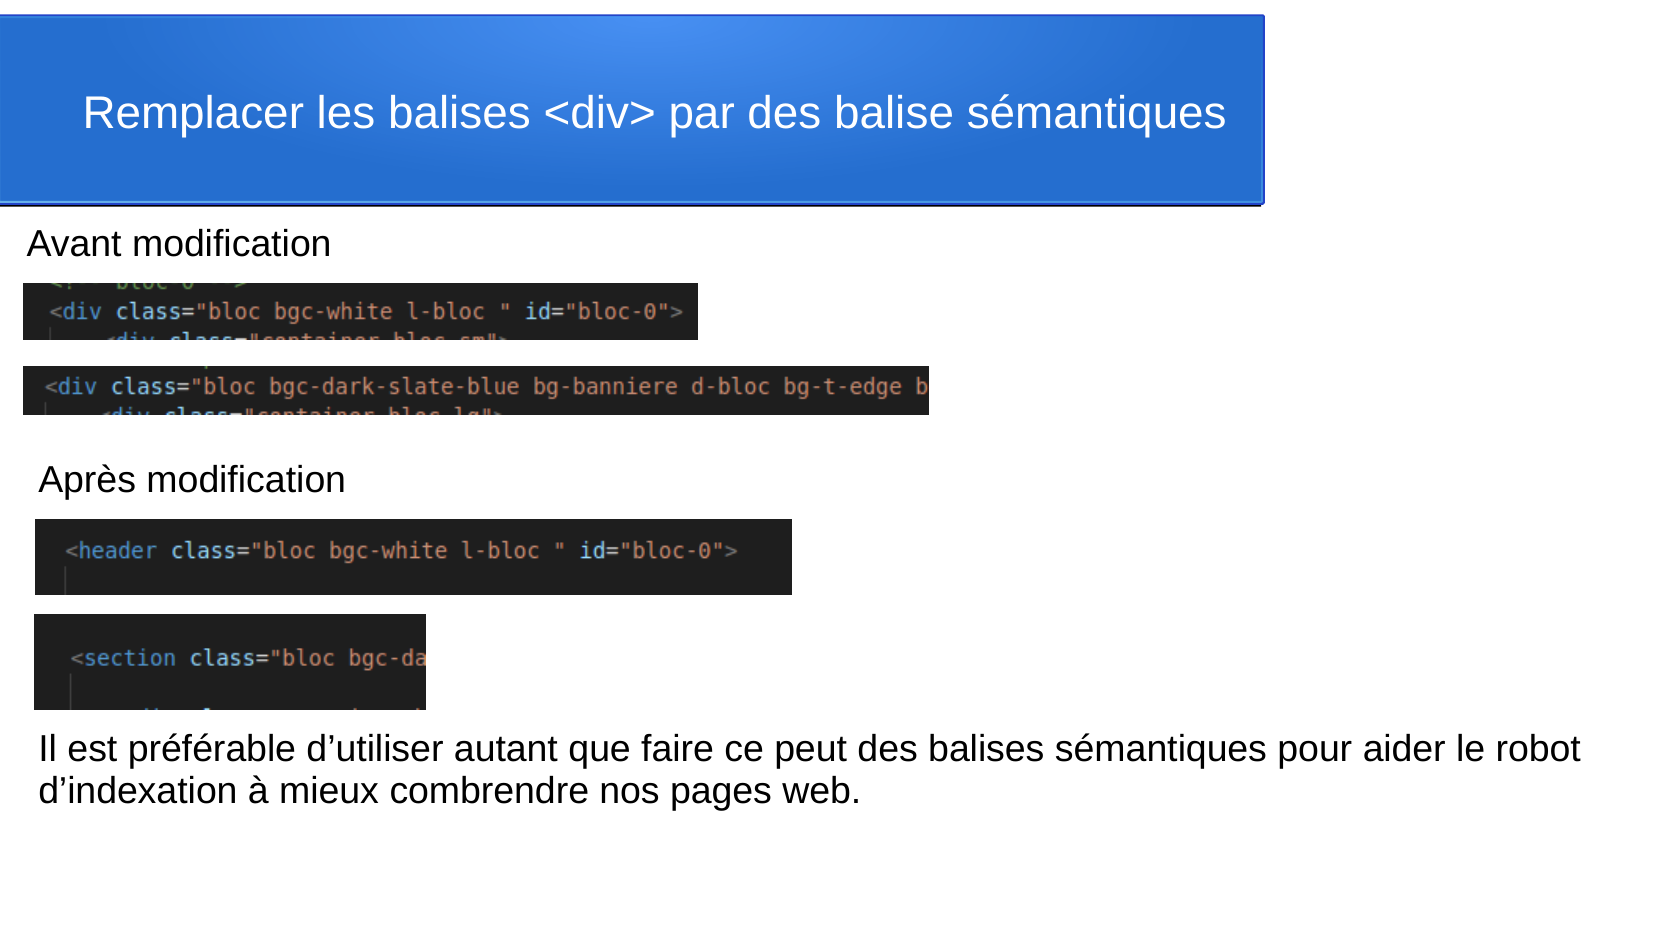

# Remplacer les balises <div> par des balise sémantiques
Avant modification
Après modification
Il est préférable d’utiliser autant que faire ce peut des balises sémantiques pour aider le robot d’indexation à mieux combrendre nos pages web.